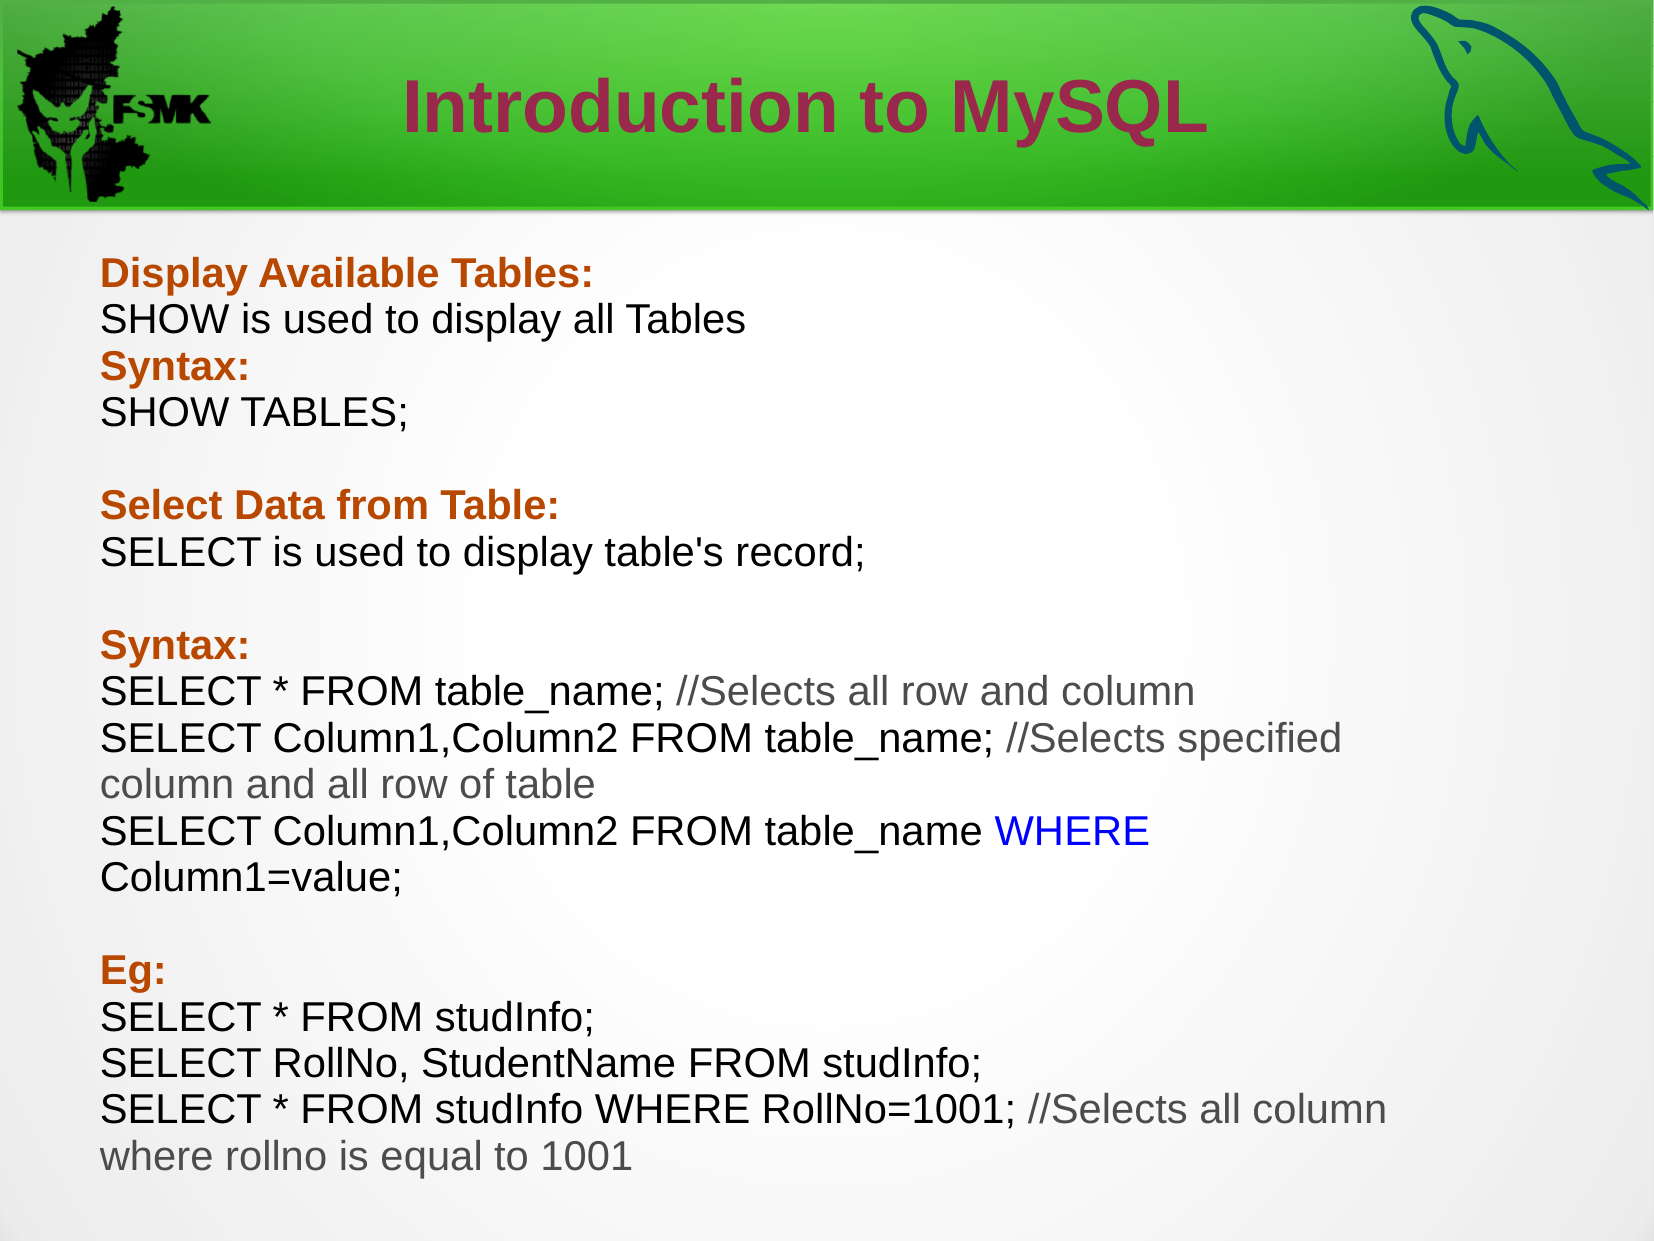

# Introduction to MySQL
Display Available Tables:
SHOW is used to display all Tables
Syntax:
SHOW TABLES;
Select Data from Table:
SELECT is used to display table's record;
Syntax:
SELECT * FROM table_name; //Selects all row and column
SELECT Column1,Column2 FROM table_name; //Selects specified column and all row of table
SELECT Column1,Column2 FROM table_name WHERE Column1=value;
Eg:
SELECT * FROM studInfo;
SELECT RollNo, StudentName FROM studInfo;
SELECT * FROM studInfo WHERE RollNo=1001; //Selects all column where rollno is equal to 1001